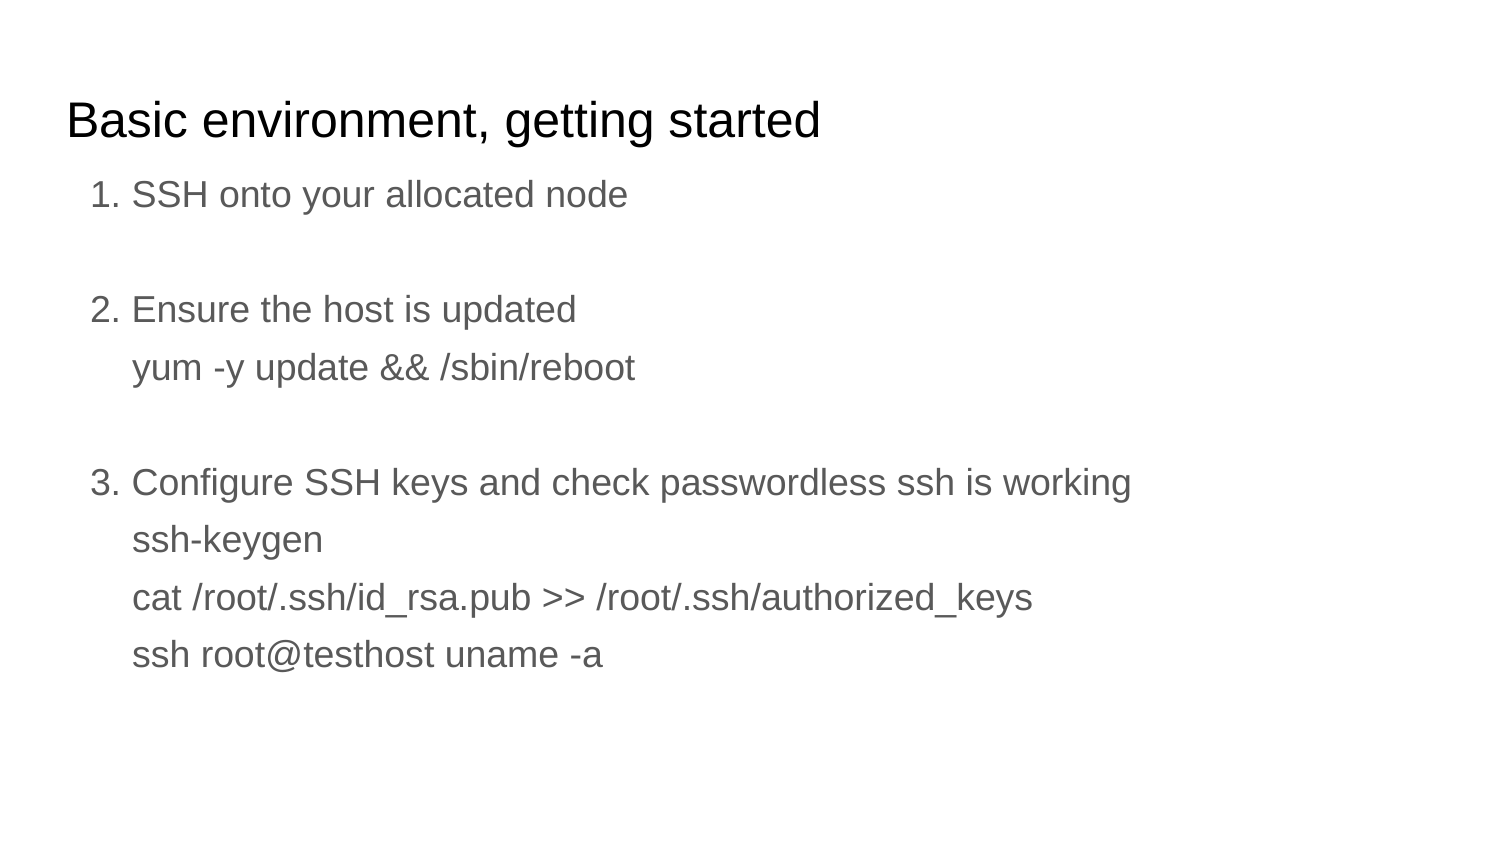

Basic environment, getting started
# 1. SSH onto your allocated node
2. Ensure the host is updated
 yum -y update && /sbin/reboot
3. Configure SSH keys and check passwordless ssh is working
 ssh-keygen
 cat /root/.ssh/id_rsa.pub >> /root/.ssh/authorized_keys
 ssh root@testhost uname -a